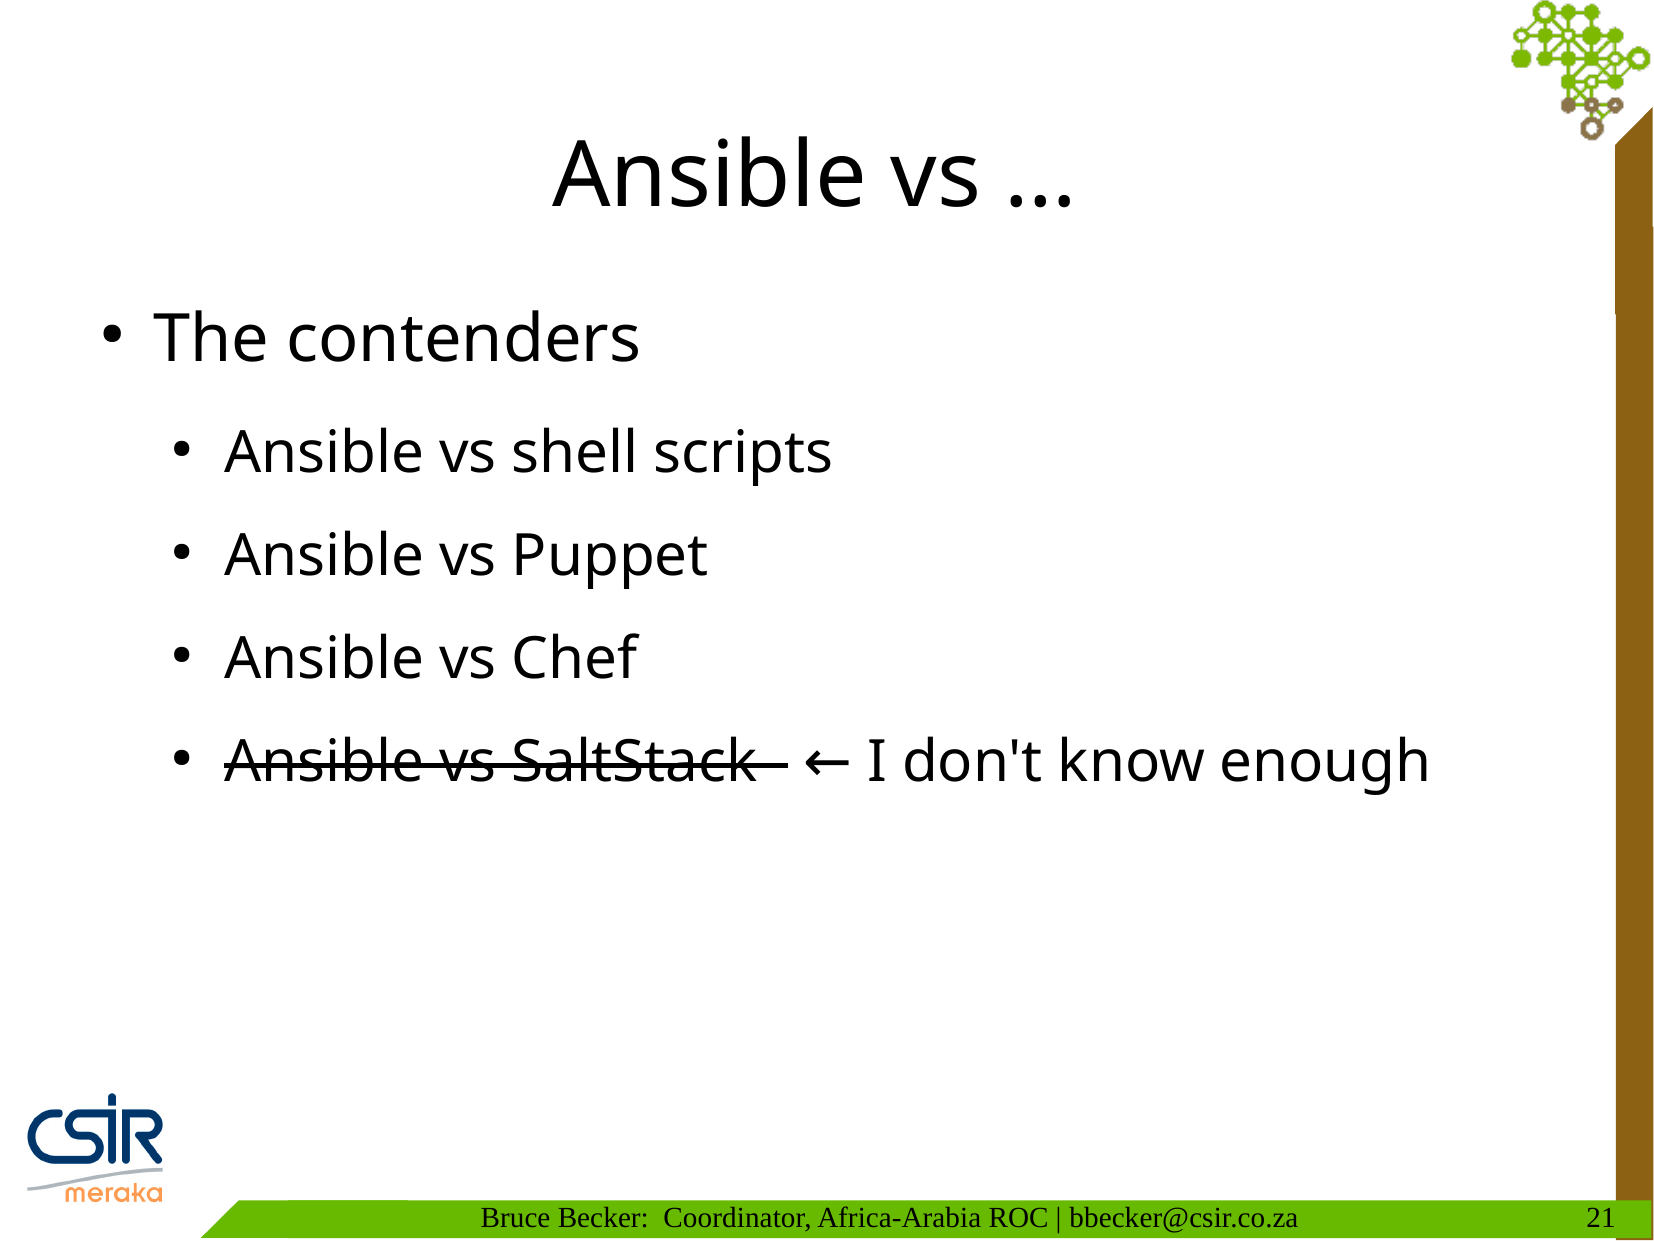

# Ansible vs …
The contenders
Ansible vs shell scripts
Ansible vs Puppet
Ansible vs Chef
Ansible vs SaltStack ← I don't know enough
21